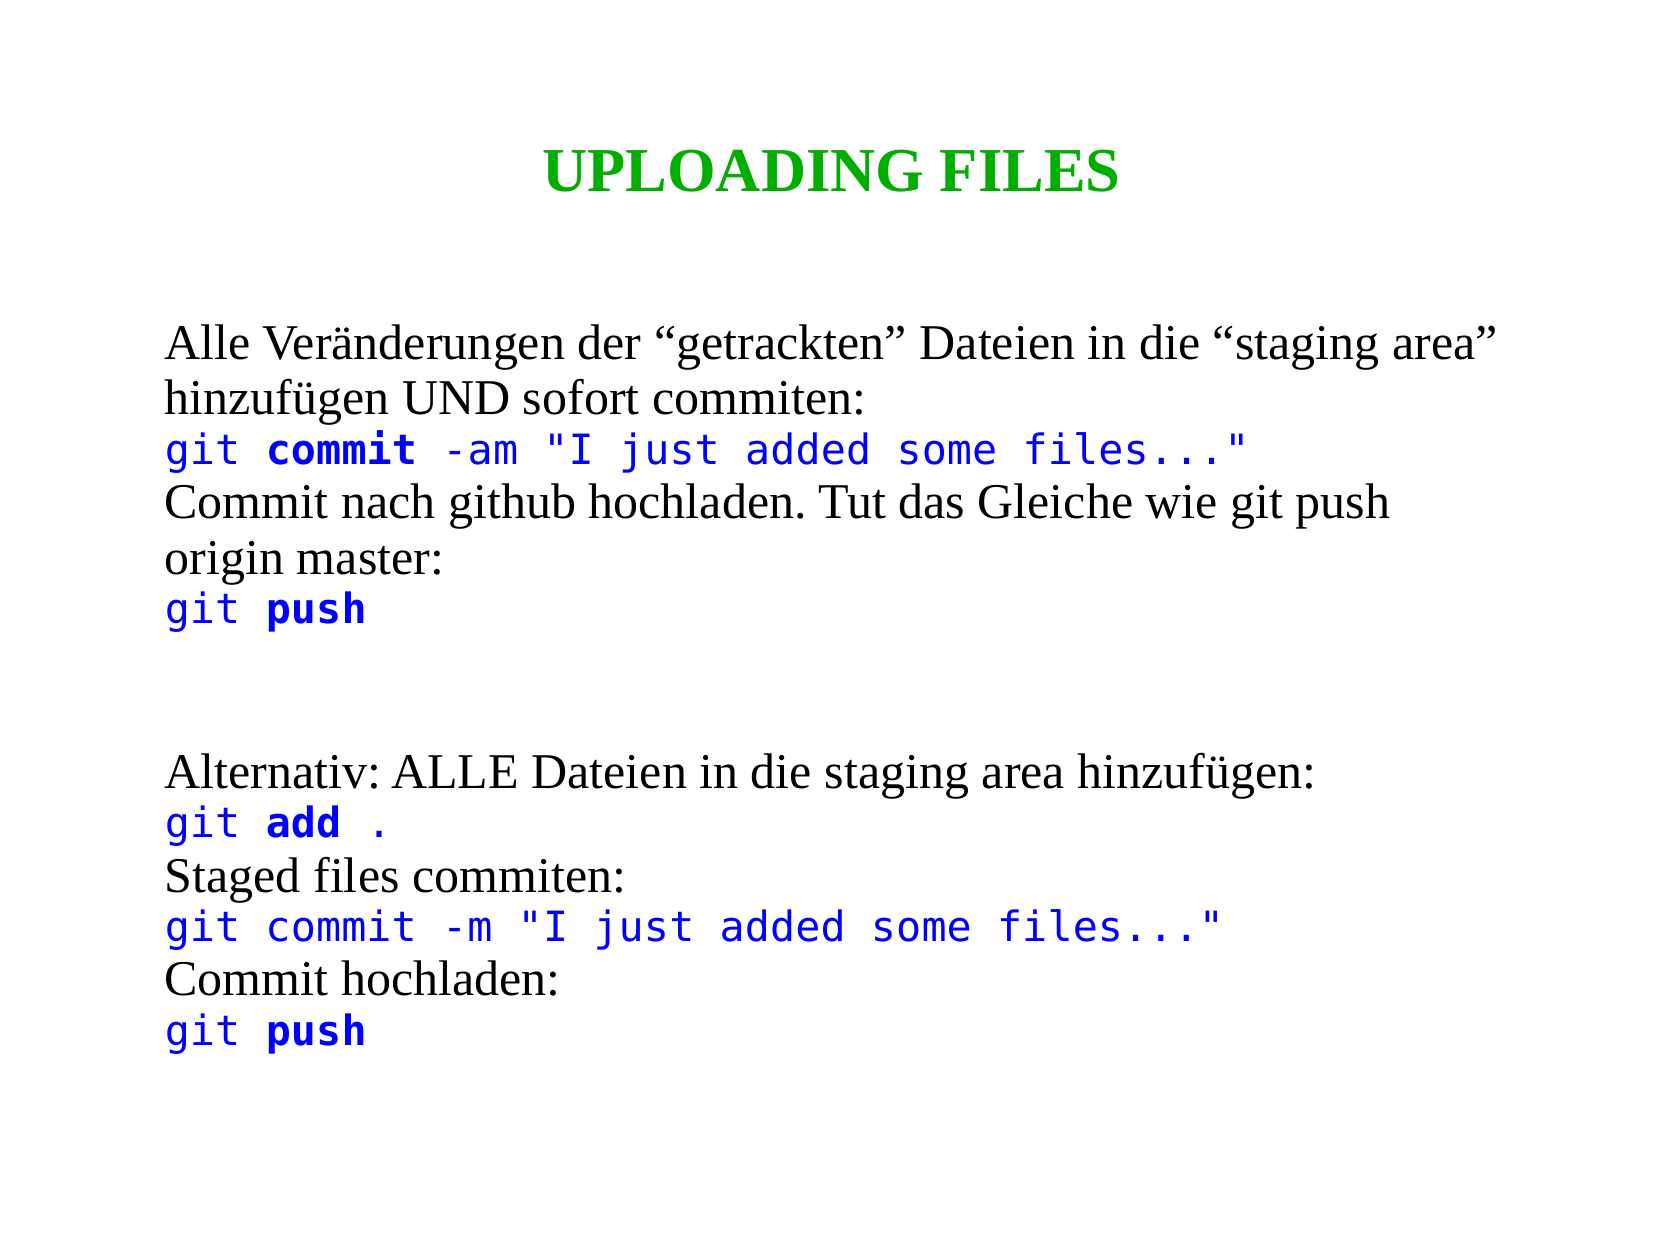

UPLOADING FILES
Alle Veränderungen der “getrackten” Dateien in die “staging area” hinzufügen UND sofort commiten:
git commit -am "I just added some files..."
Commit nach github hochladen. Tut das Gleiche wie git push origin master:
git push
Alternativ: ALLE Dateien in die staging area hinzufügen:
git add .
Staged files commiten:
git commit -m "I just added some files..."
Commit hochladen:
git push